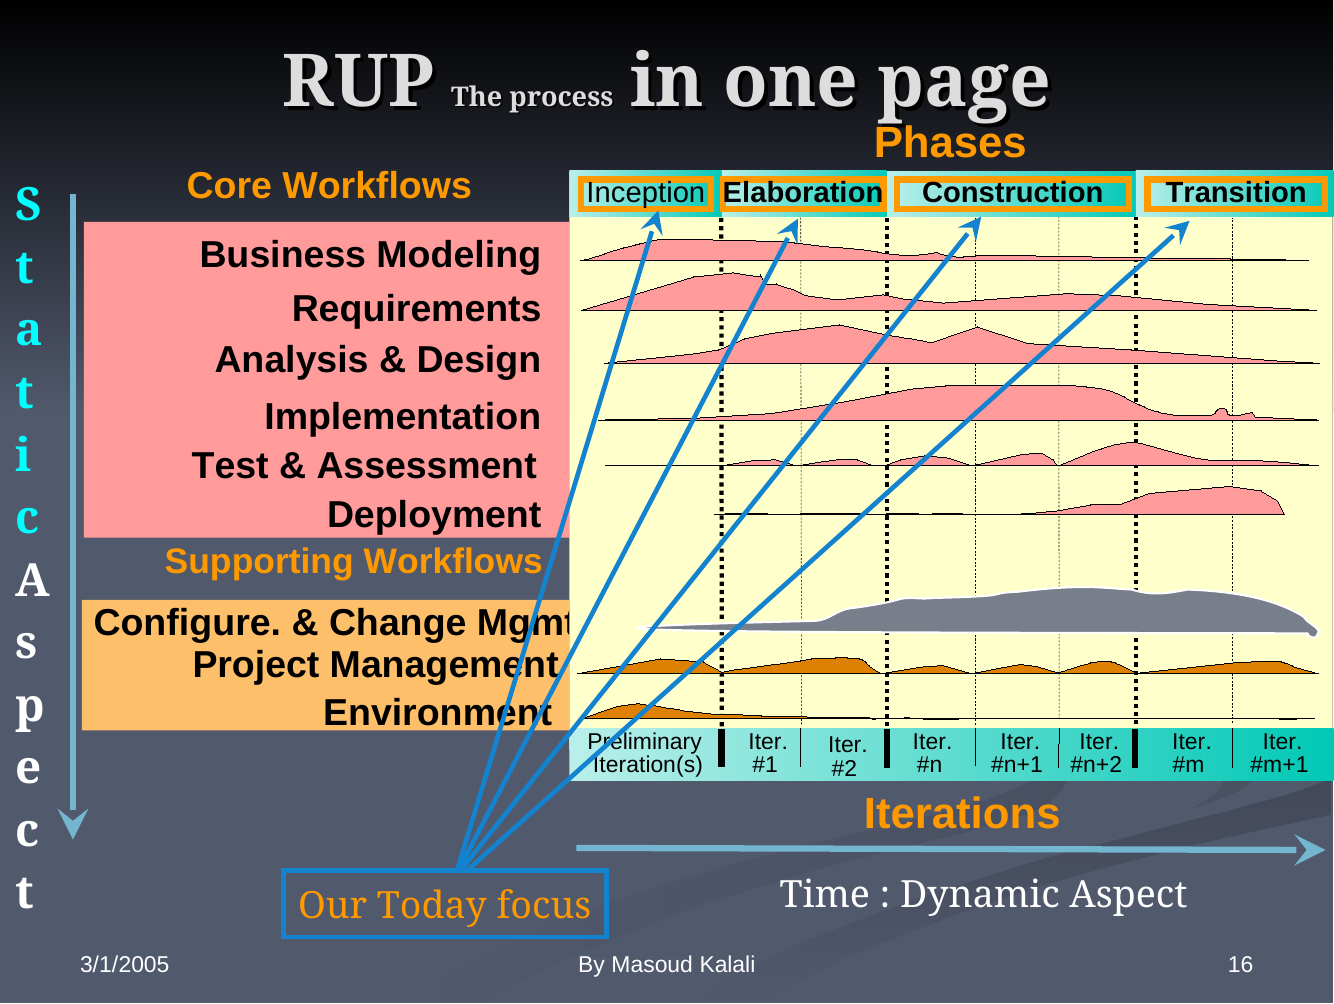

# RUP The process in one page
Phases
Stat
ic Aspect
Core Workflows
Inception
Elaboration
Construction
Transition
Business Modeling
Requirements
Analysis & Design
Implementation
Test & Assessment
Deployment
Supporting Workflows
Configure. & Change Mgmt
Project Management
Environment
Preliminary
Iteration(s)
 Iter.
#1
 Iter.
#2
 Iter.
#n
 Iter.
#n+1
 Iter.
#n+2
 Iter.
#m
 Iter.
#m+1
Iterations
Time : Dynamic Aspect
Our Today focus
By Masoud Kalali
16
3/1/2005